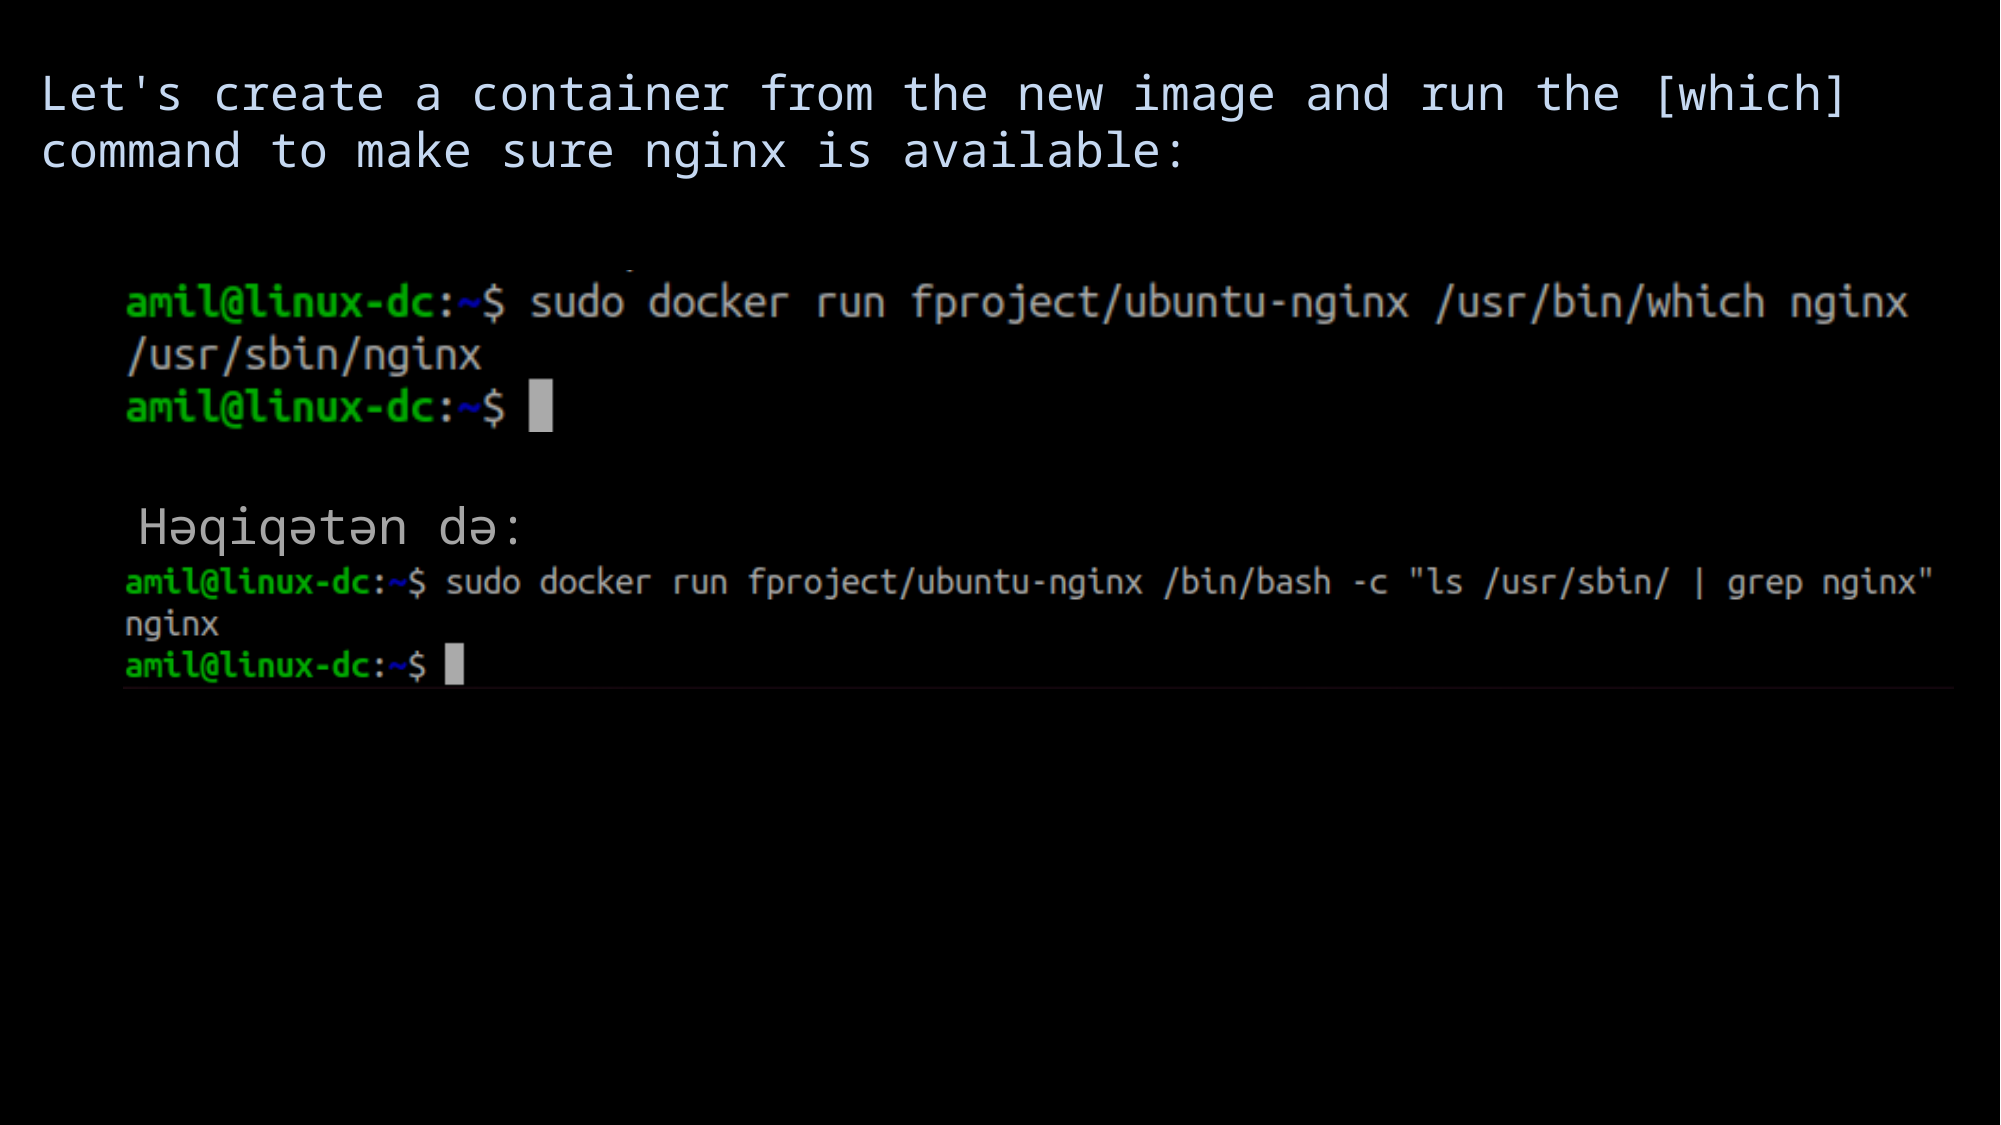

Let's create a container from the new image and run the [which] command to make sure nginx is available:
Həqiqətən də: